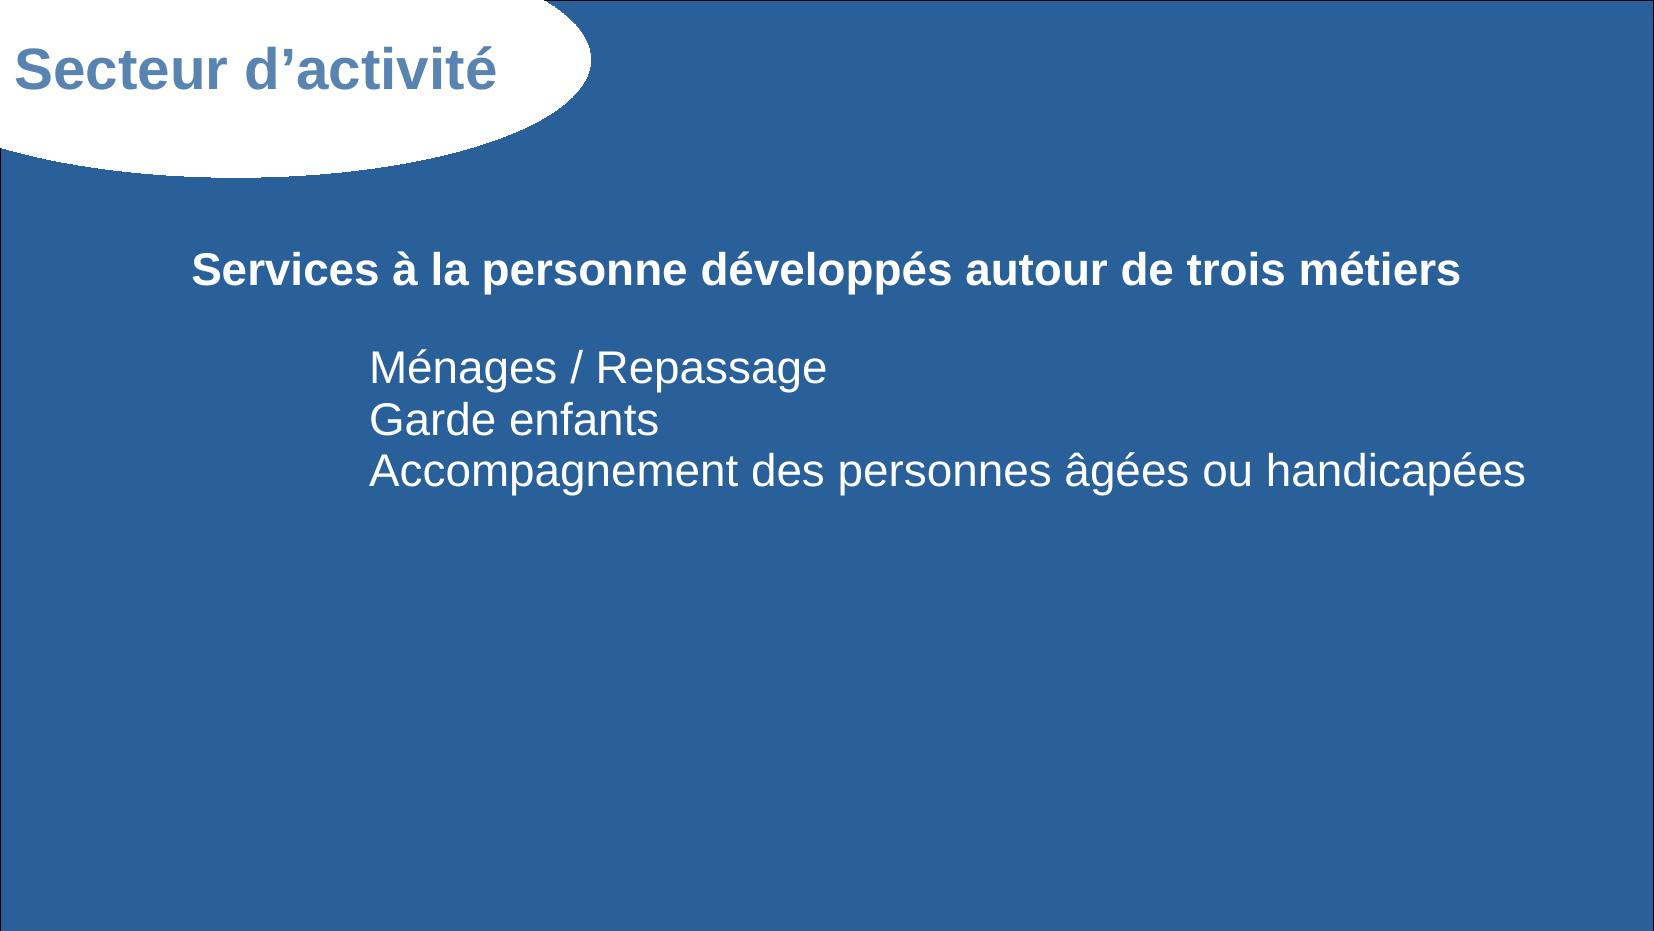

Secteur d’activité
Services à la personne développés autour de trois métiers
Ménages / Repassage
Garde enfants
Accompagnement des personnes âgées ou handicapées